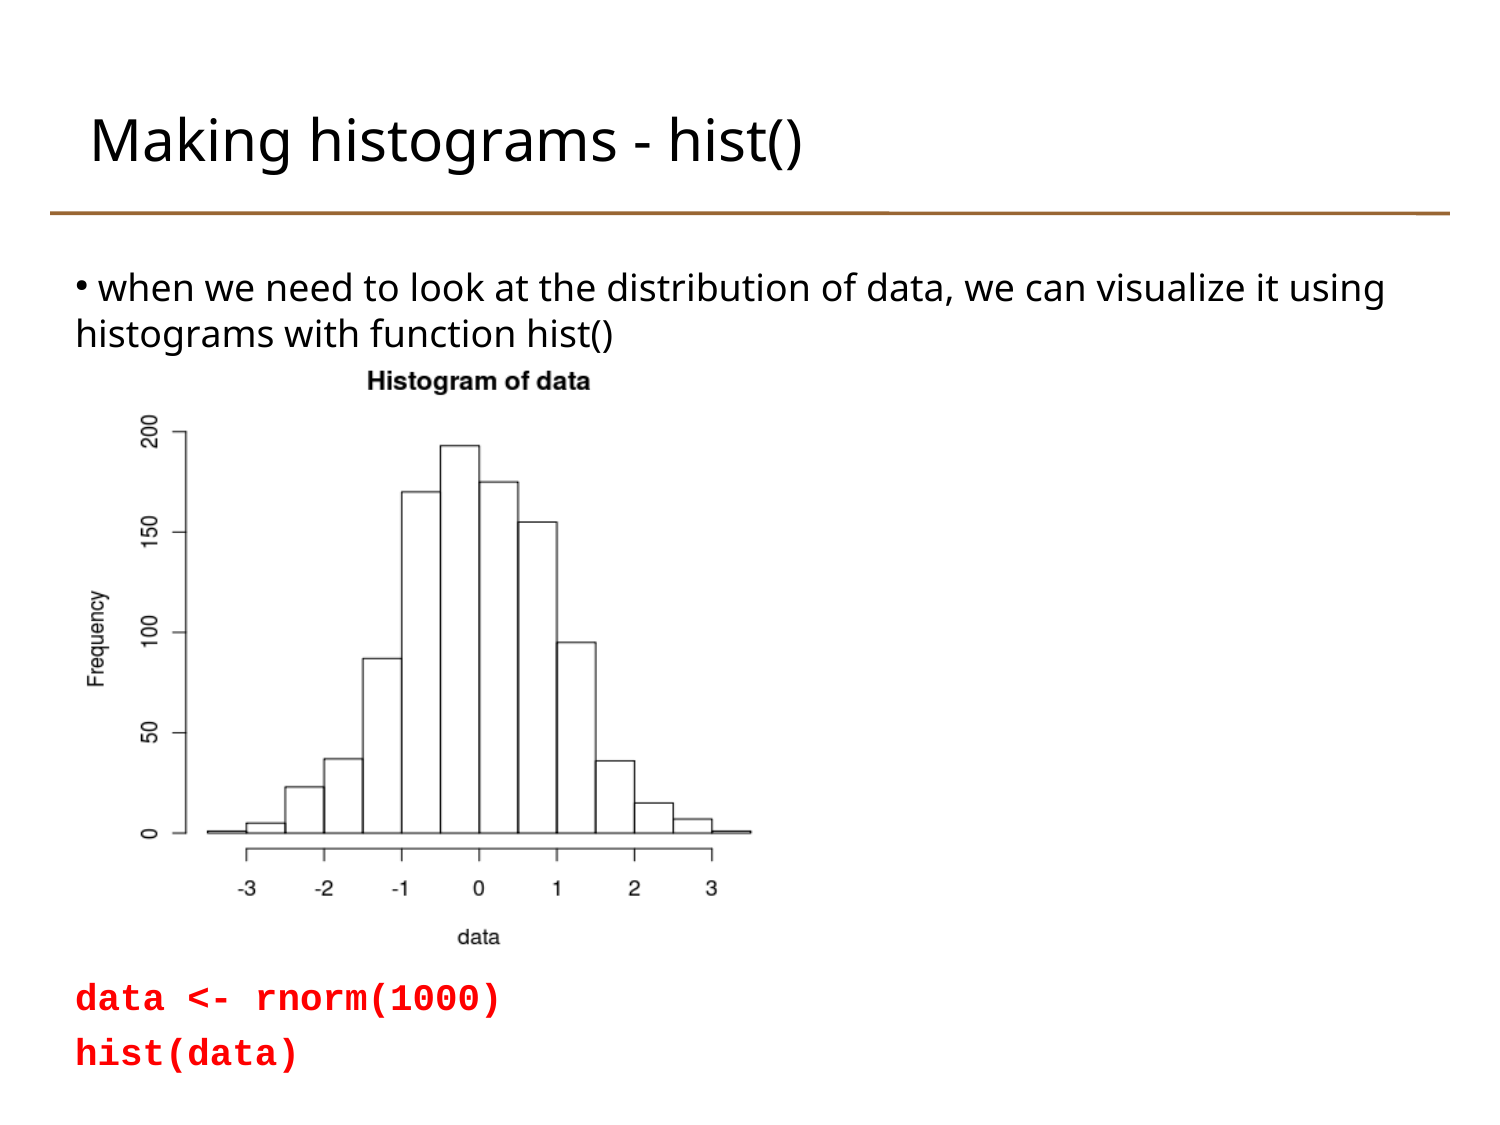

# Making histograms - hist()
 when we need to look at the distribution of data, we can visualize it using histograms with function hist()
data <- rnorm(1000)
hist(data)